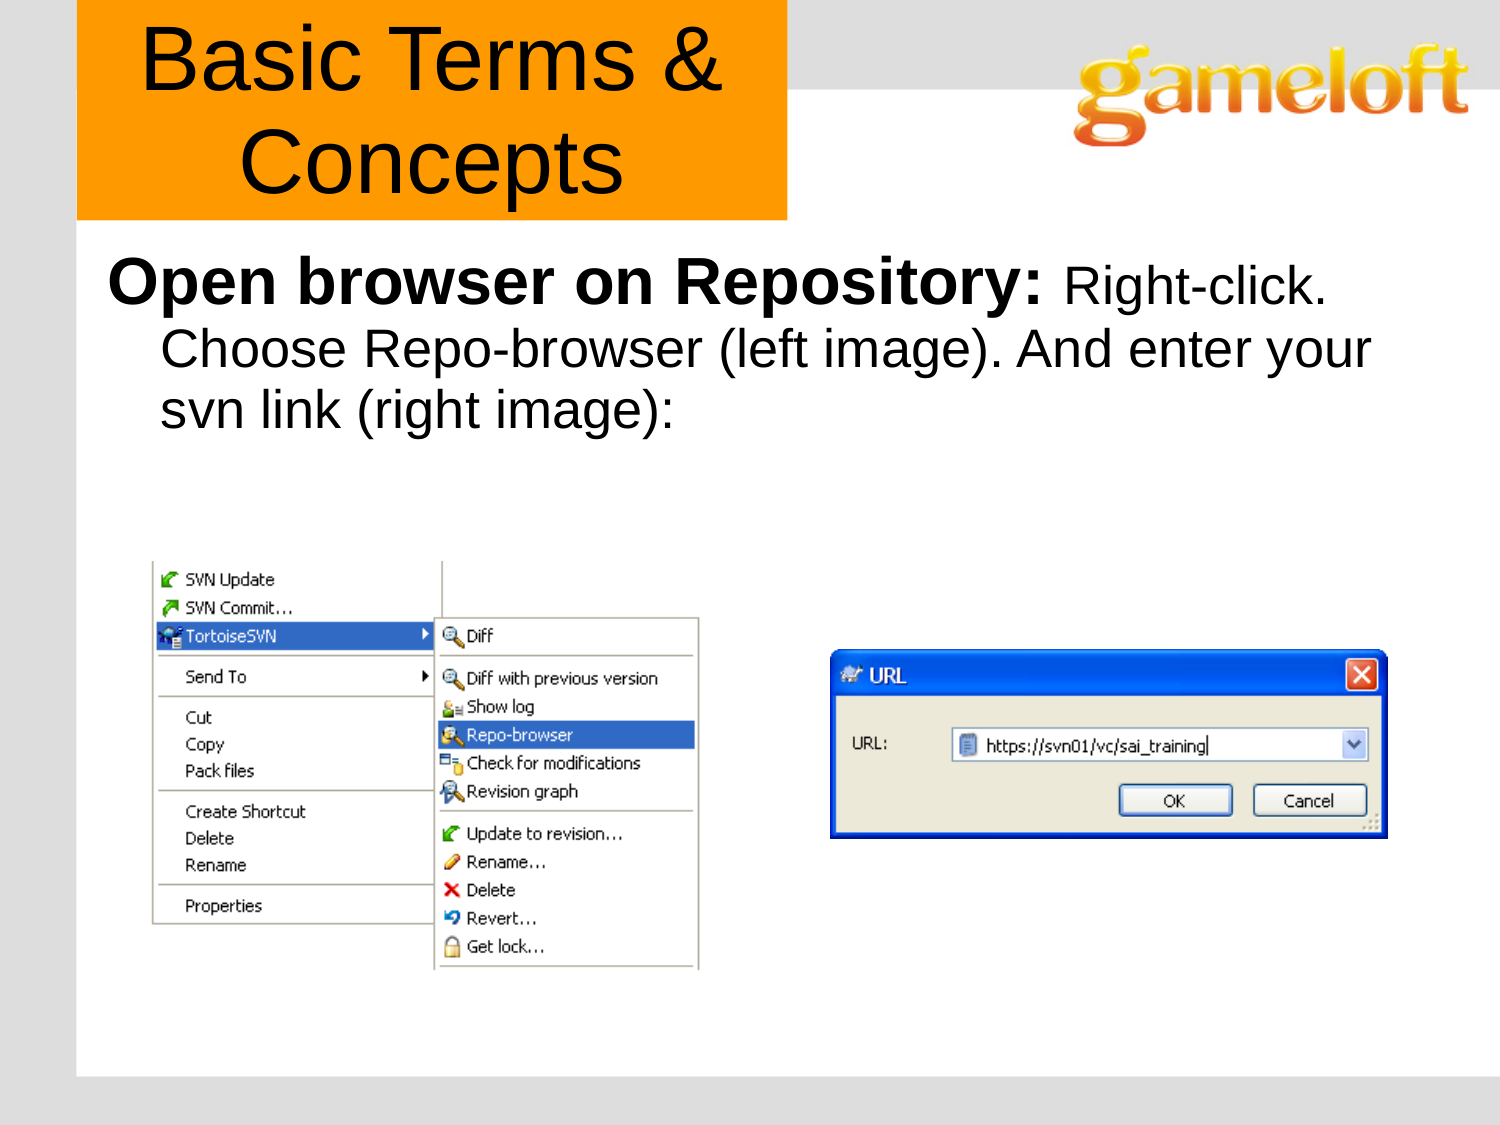

# Basic Terms & Concepts
Open browser on Repository: Right-click. Choose Repo-browser (left image). And enter your svn link (right image):